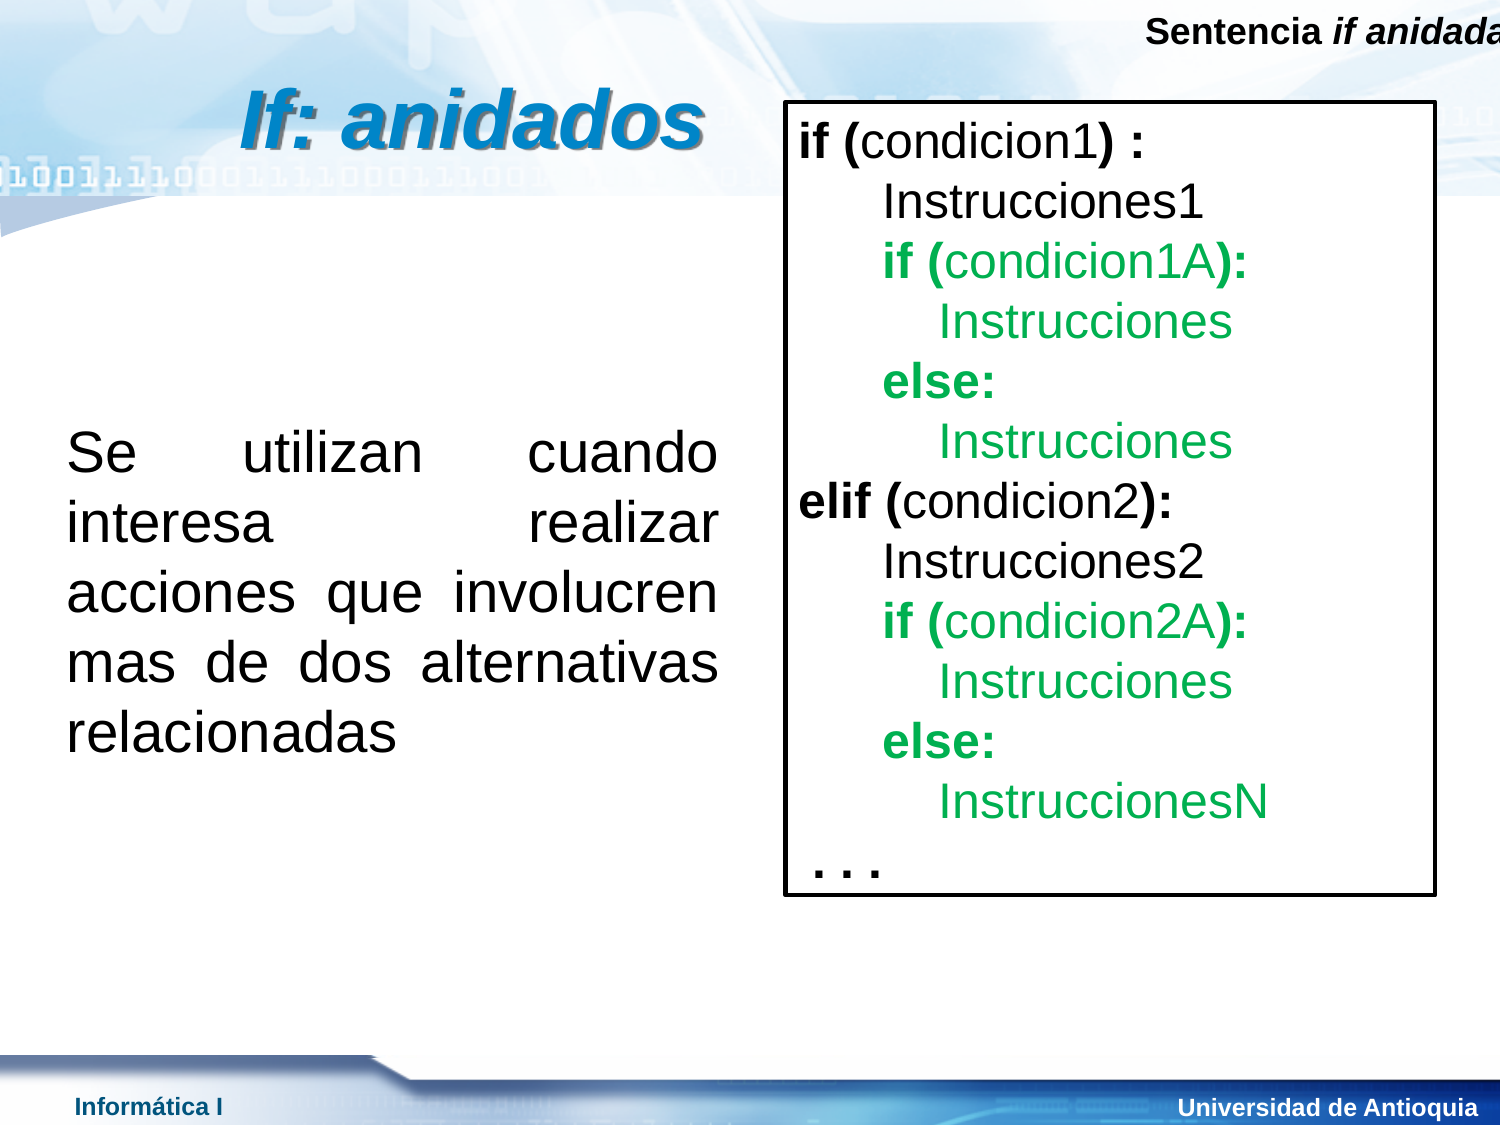

Sentencia if anidada
# If: anidados
if (condicion1) :
 Instrucciones1
 if (condicion1A):
 Instrucciones
 else:
 Instrucciones
elif (condicion2):
 Instrucciones2
 if (condicion2A):
 Instrucciones
 else:
 InstruccionesN
 . . .
Se utilizan cuando interesa realizar acciones que involucren mas de dos alternativas relacionadas